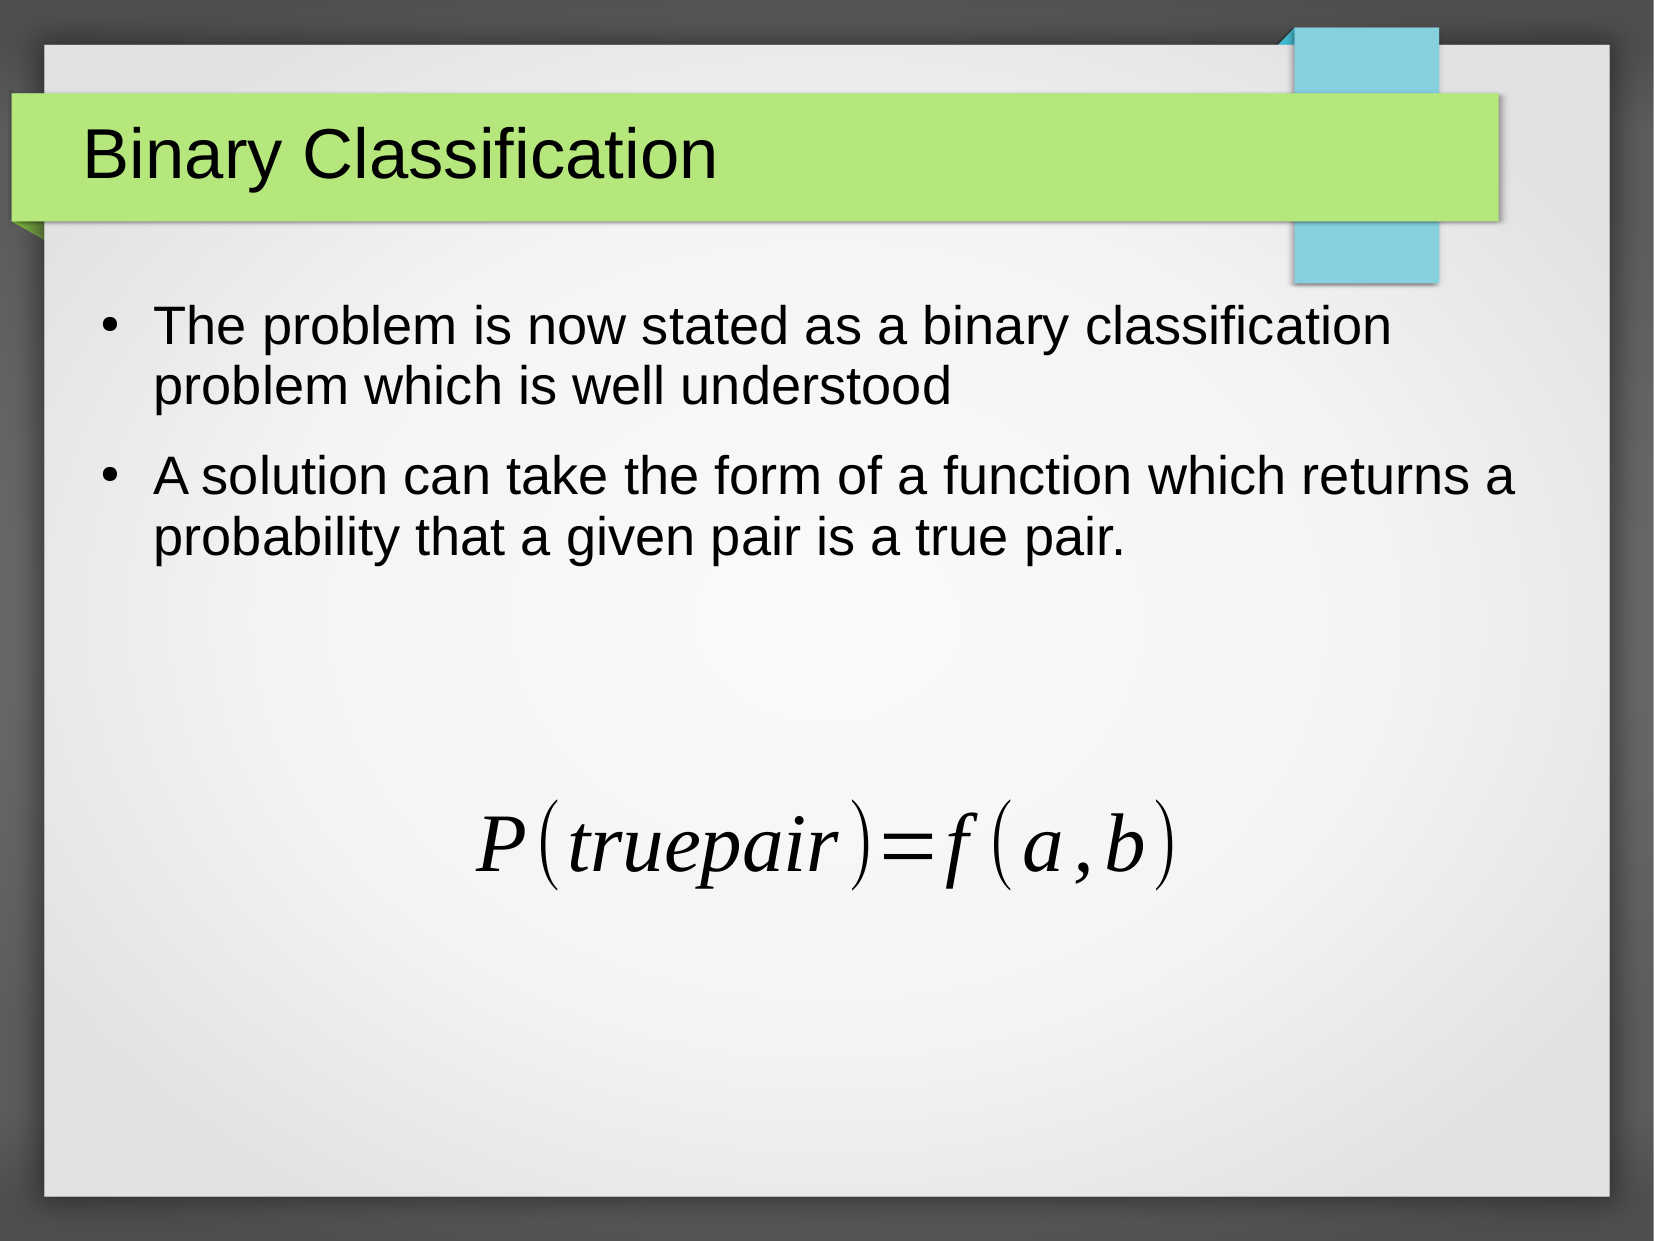

# Binary Classification
The problem is now stated as a binary classification problem which is well understood
A solution can take the form of a function which returns a probability that a given pair is a true pair.